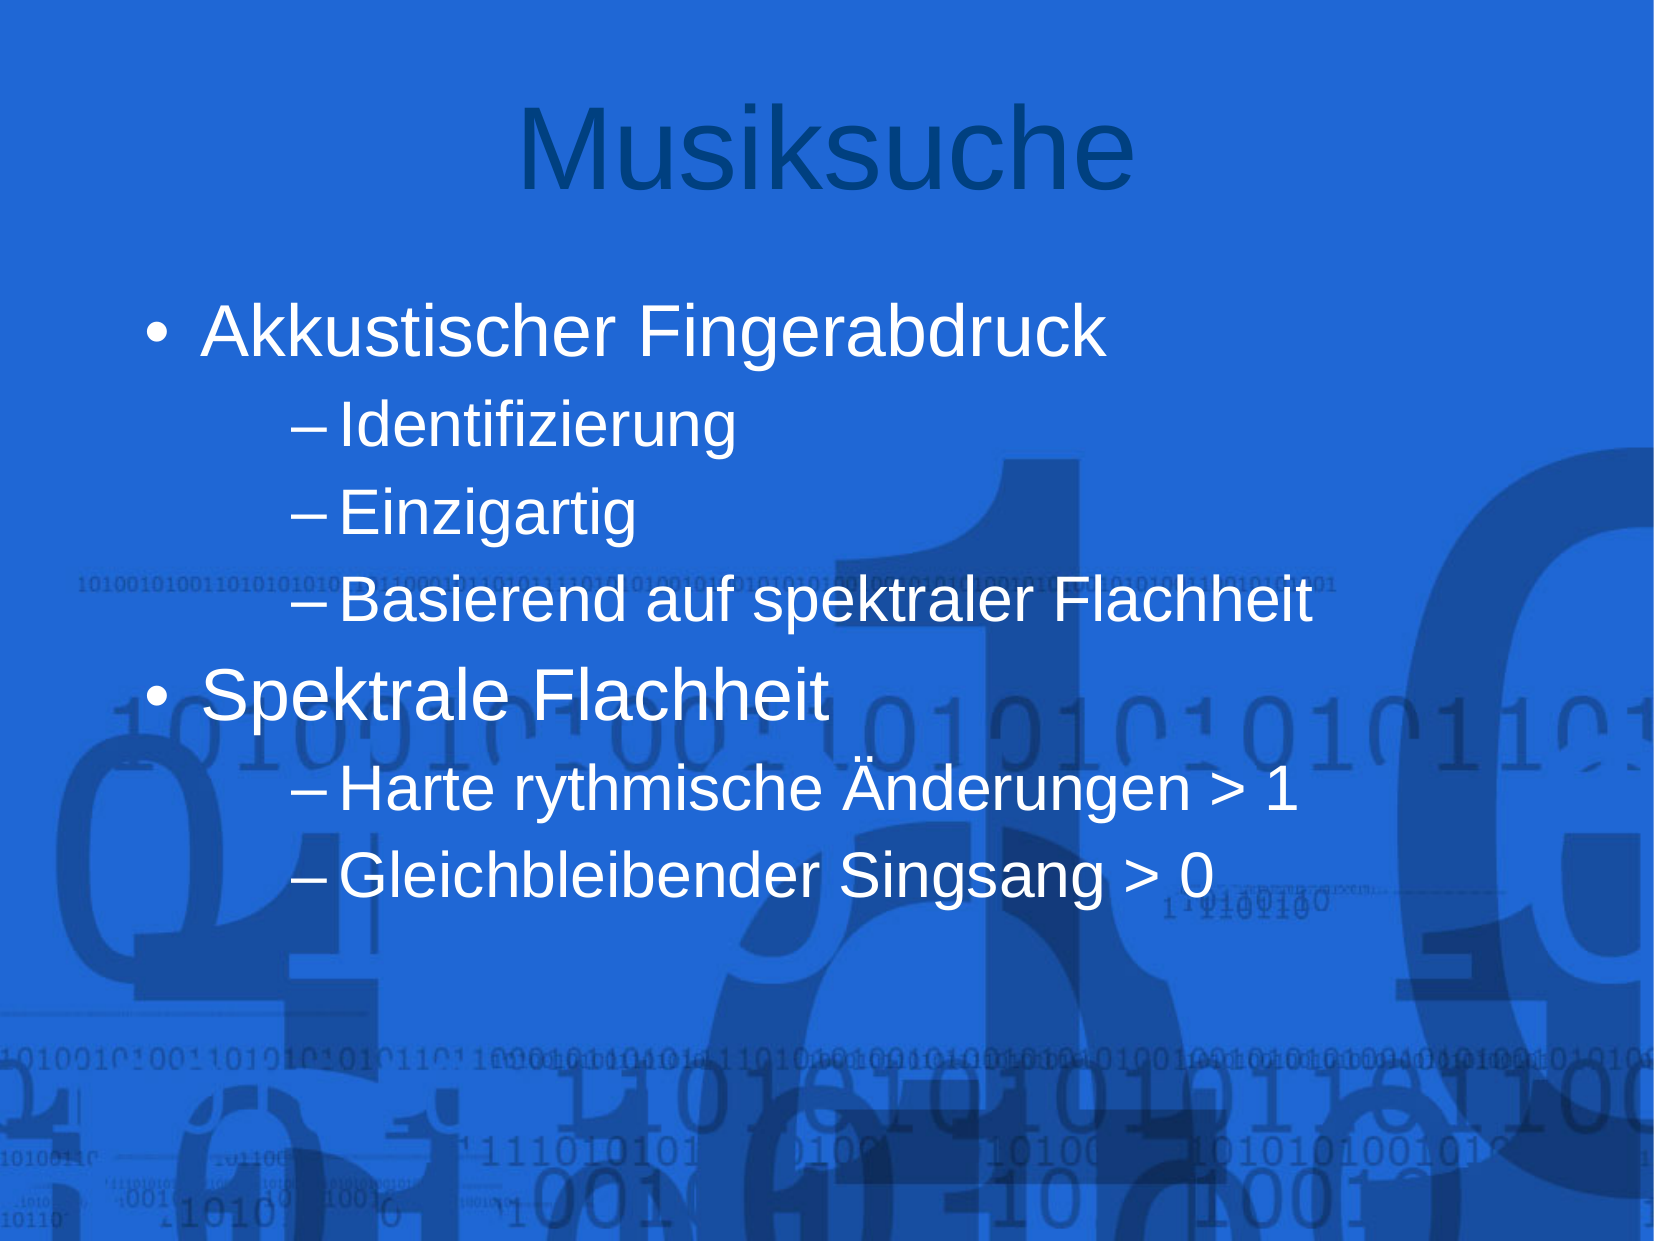

# Musiksuche
Akkustischer Fingerabdruck
Identifizierung
Einzigartig
Basierend auf spektraler Flachheit
Spektrale Flachheit
Harte rythmische Änderungen > 1
Gleichbleibender Singsang > 0